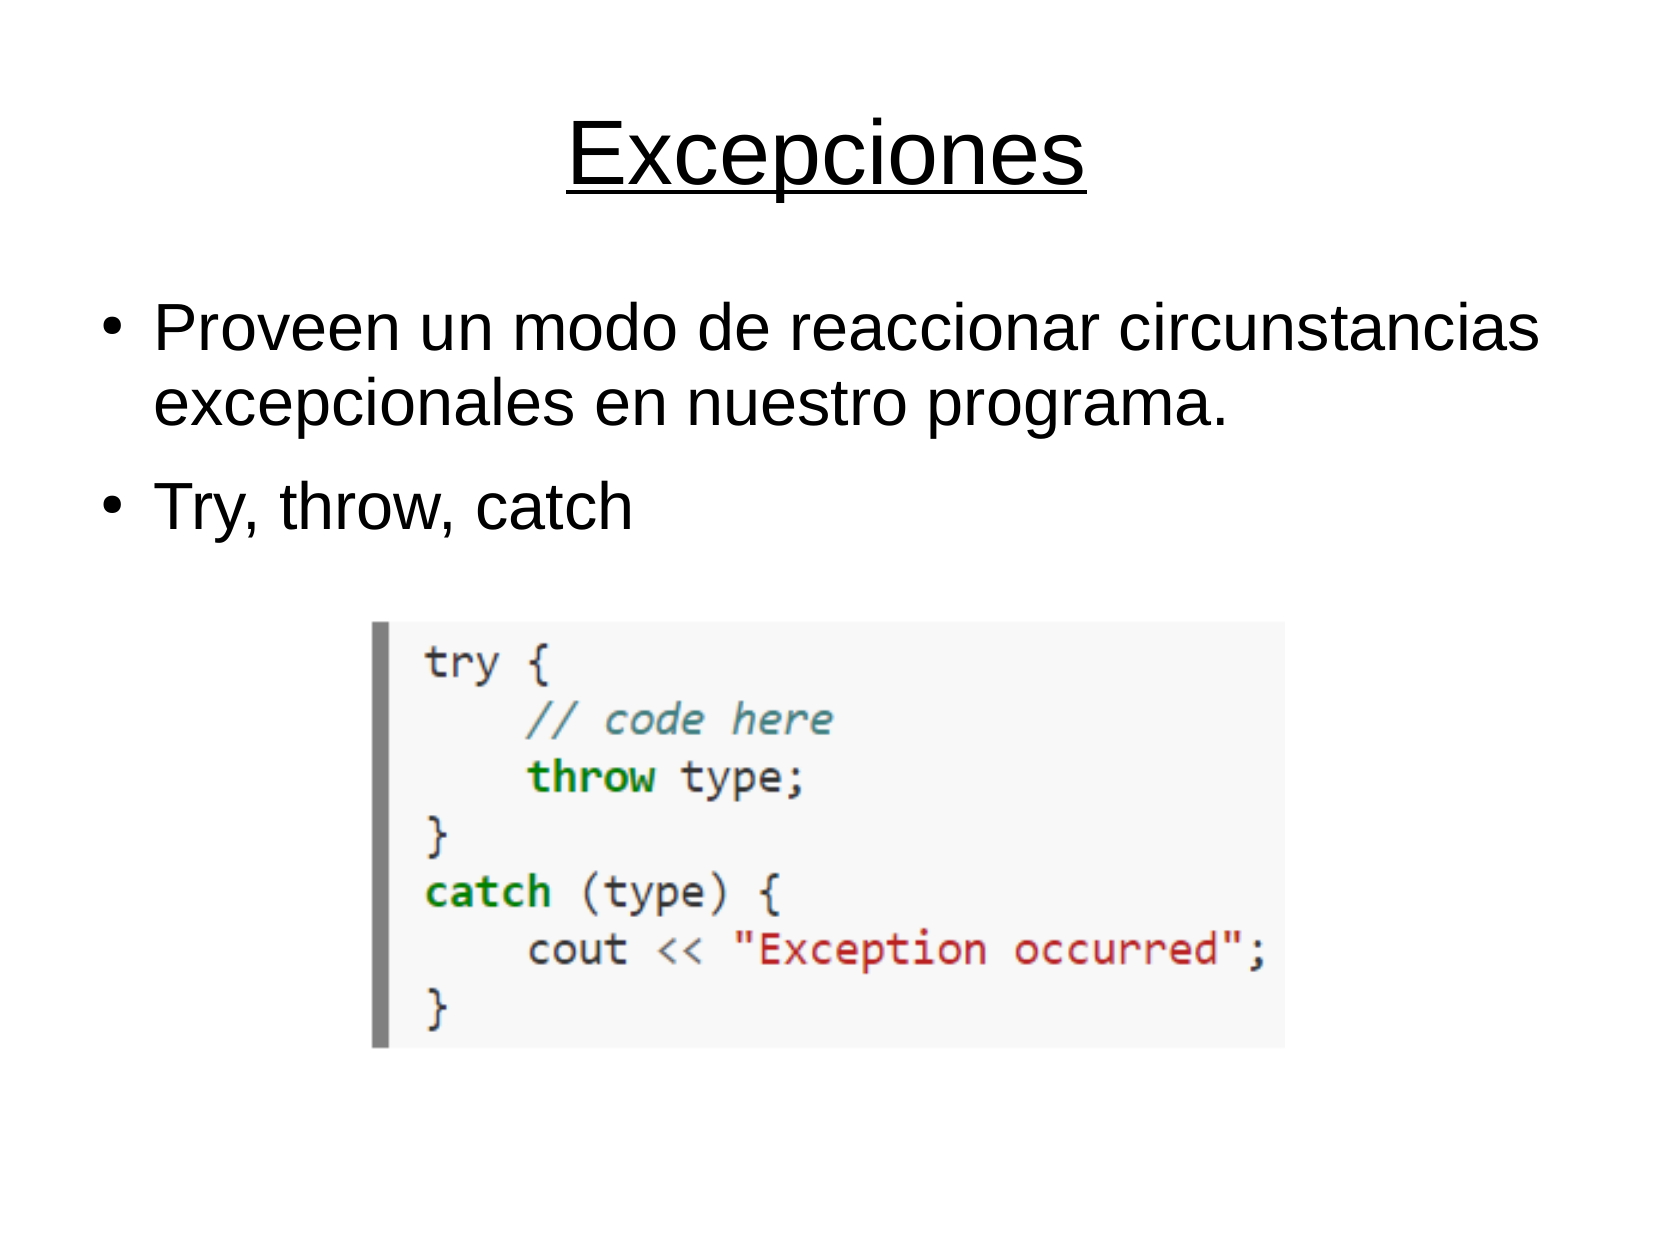

# Excepciones
Proveen un modo de reaccionar circunstancias excepcionales en nuestro programa.
Try, throw, catch